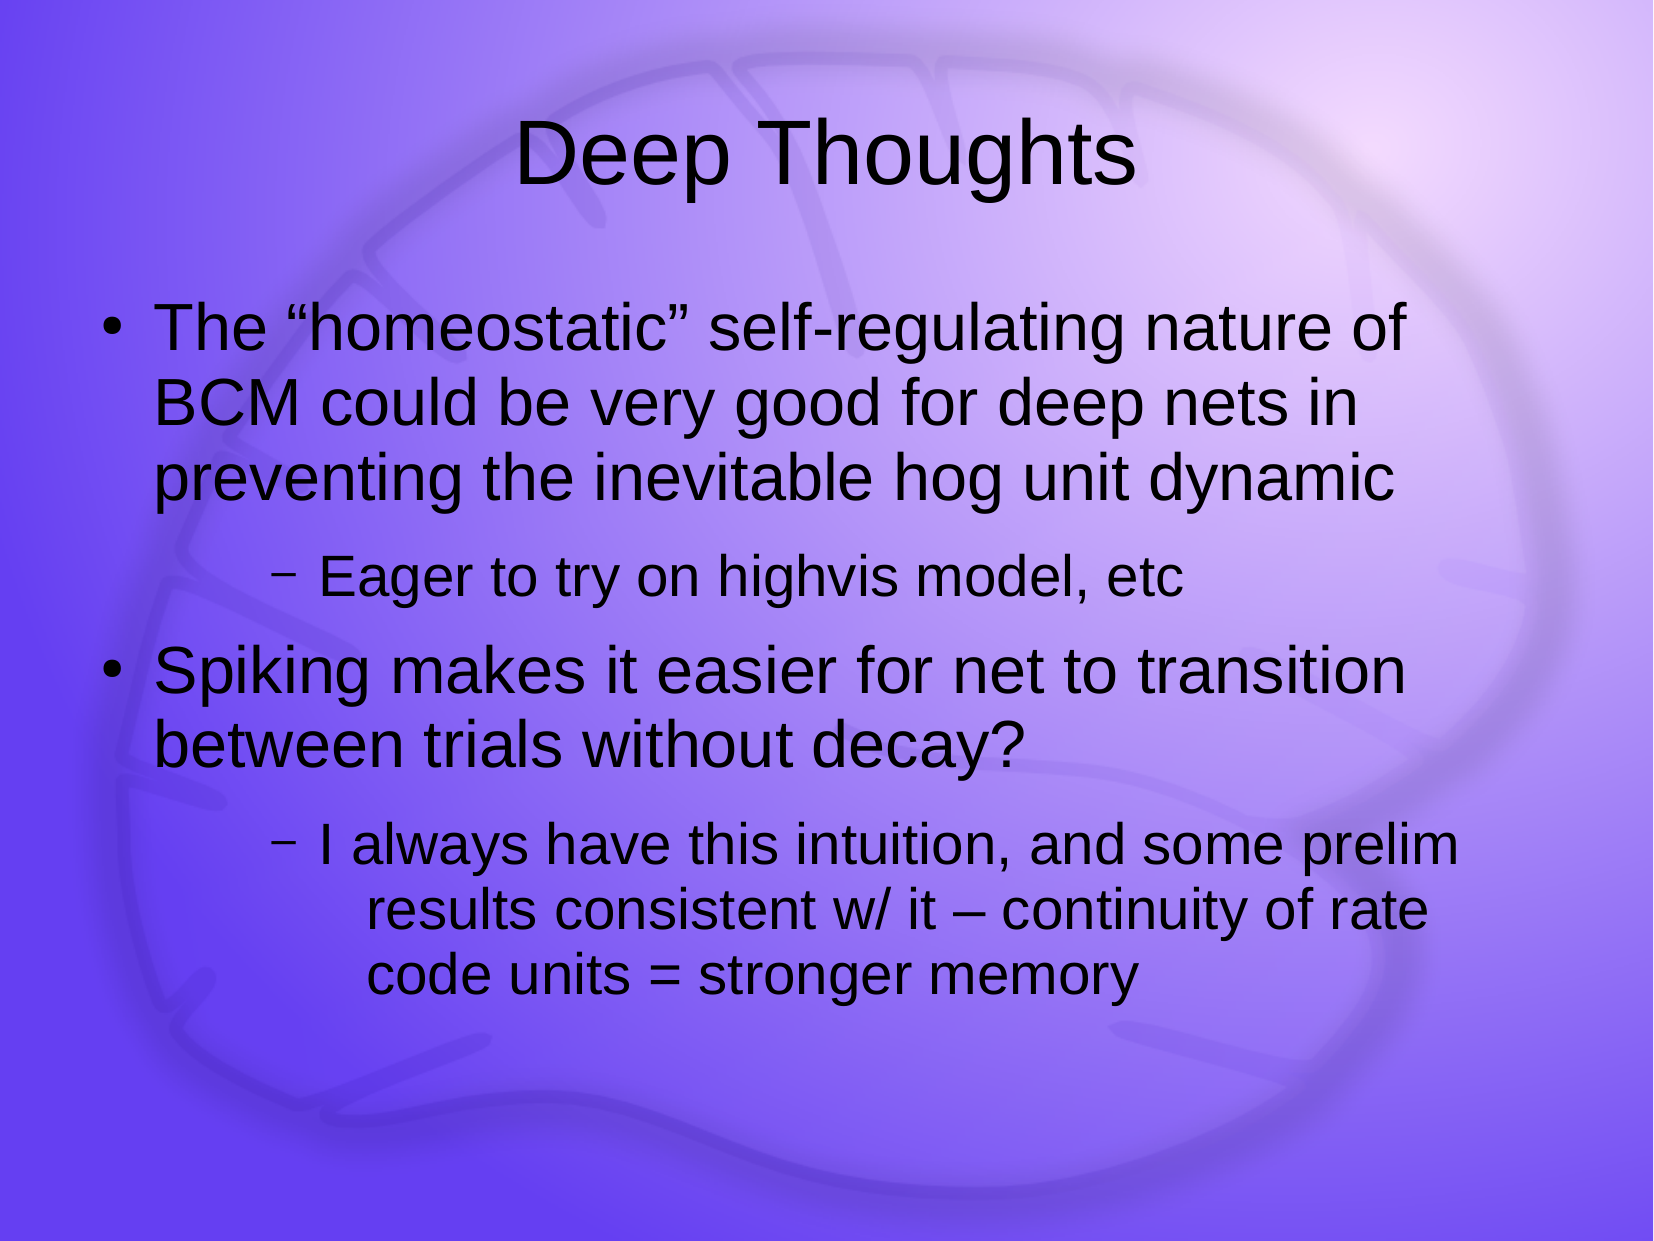

# Deep Thoughts
The “homeostatic” self-regulating nature of BCM could be very good for deep nets in preventing the inevitable hog unit dynamic
Eager to try on highvis model, etc
Spiking makes it easier for net to transition between trials without decay?
I always have this intuition, and some prelim results consistent w/ it – continuity of rate code units = stronger memory